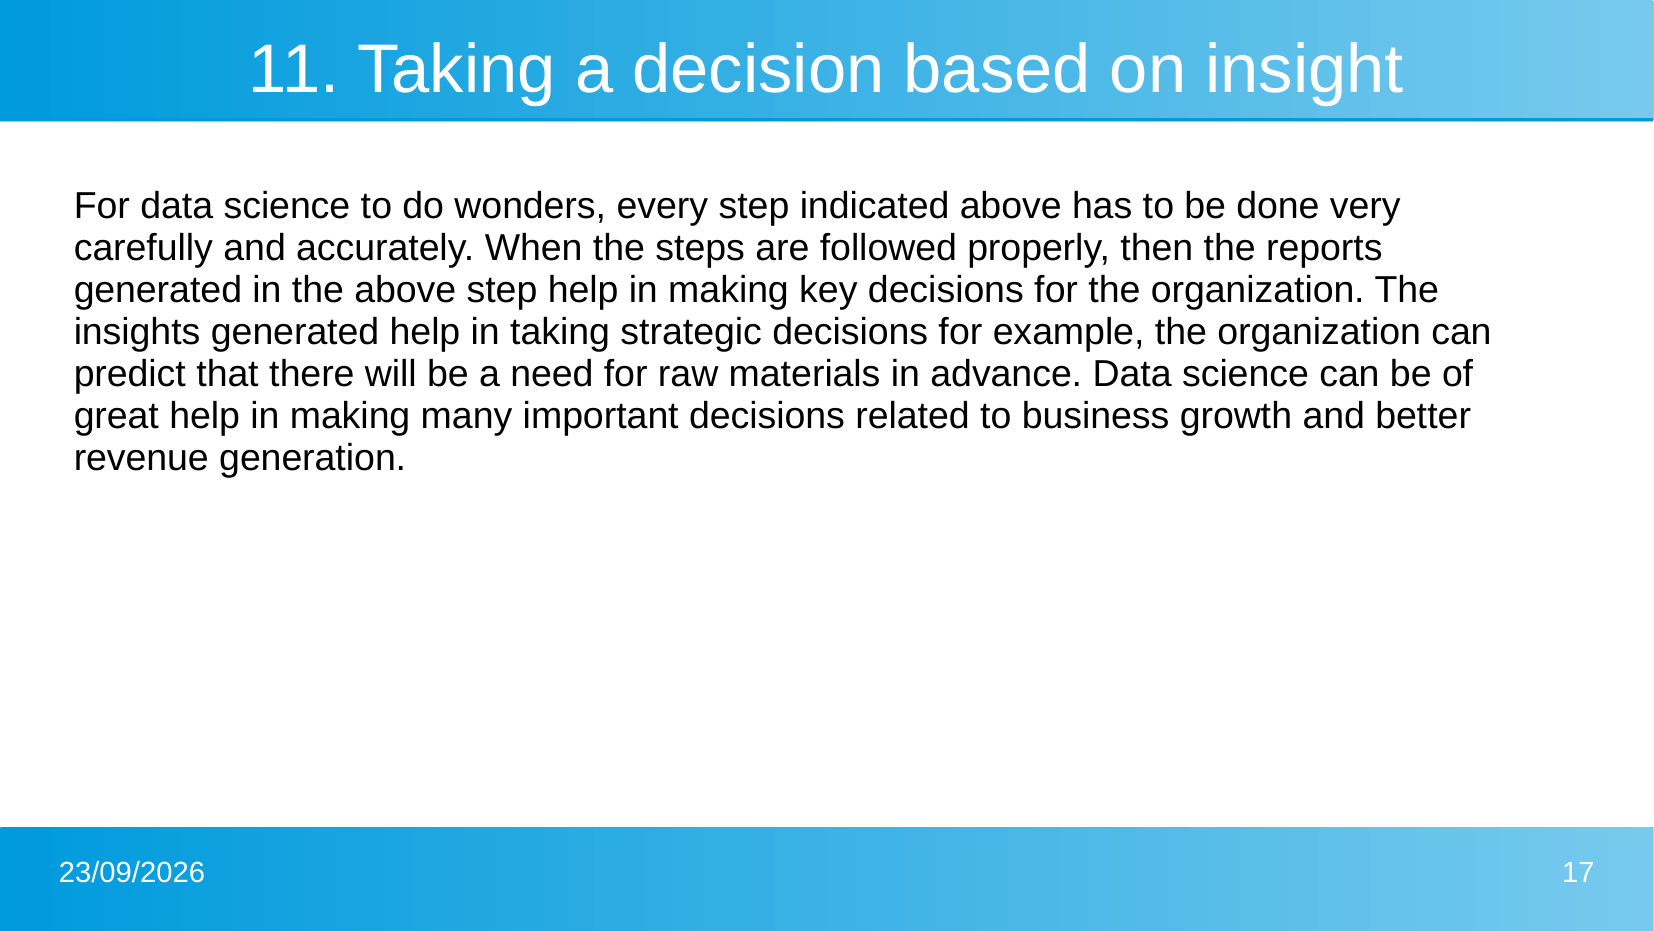

# 11. Taking a decision based on insight
For data science to do wonders, every step indicated above has to be done very carefully and accurately. When the steps are followed properly, then the reports generated in the above step help in making key decisions for the organization. The insights generated help in taking strategic decisions for example, the organization can predict that there will be a need for raw materials in advance. Data science can be of great help in making many important decisions related to business growth and better revenue generation.
17